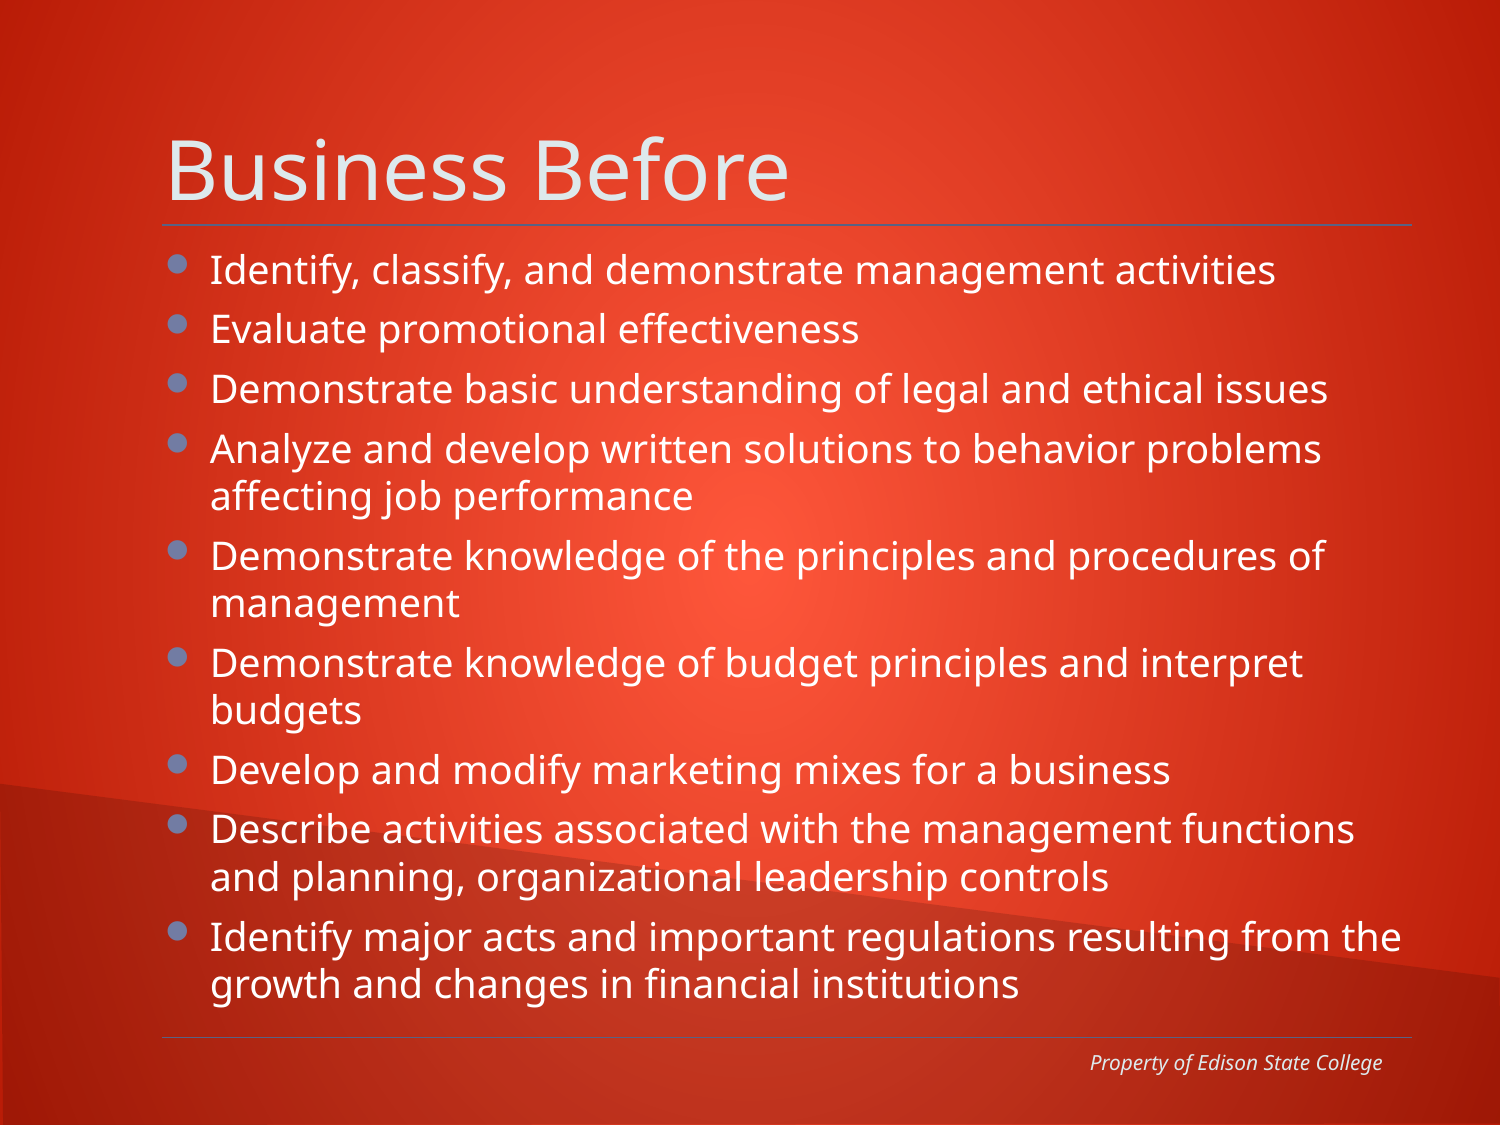

# Business Before
Identify, classify, and demonstrate management activities
Evaluate promotional effectiveness
Demonstrate basic understanding of legal and ethical issues
Analyze and develop written solutions to behavior problems affecting job performance
Demonstrate knowledge of the principles and procedures of management
Demonstrate knowledge of budget principles and interpret budgets
Develop and modify marketing mixes for a business
Describe activities associated with the management functions and planning, organizational leadership controls
Identify major acts and important regulations resulting from the growth and changes in financial institutions
Property of Edison State College